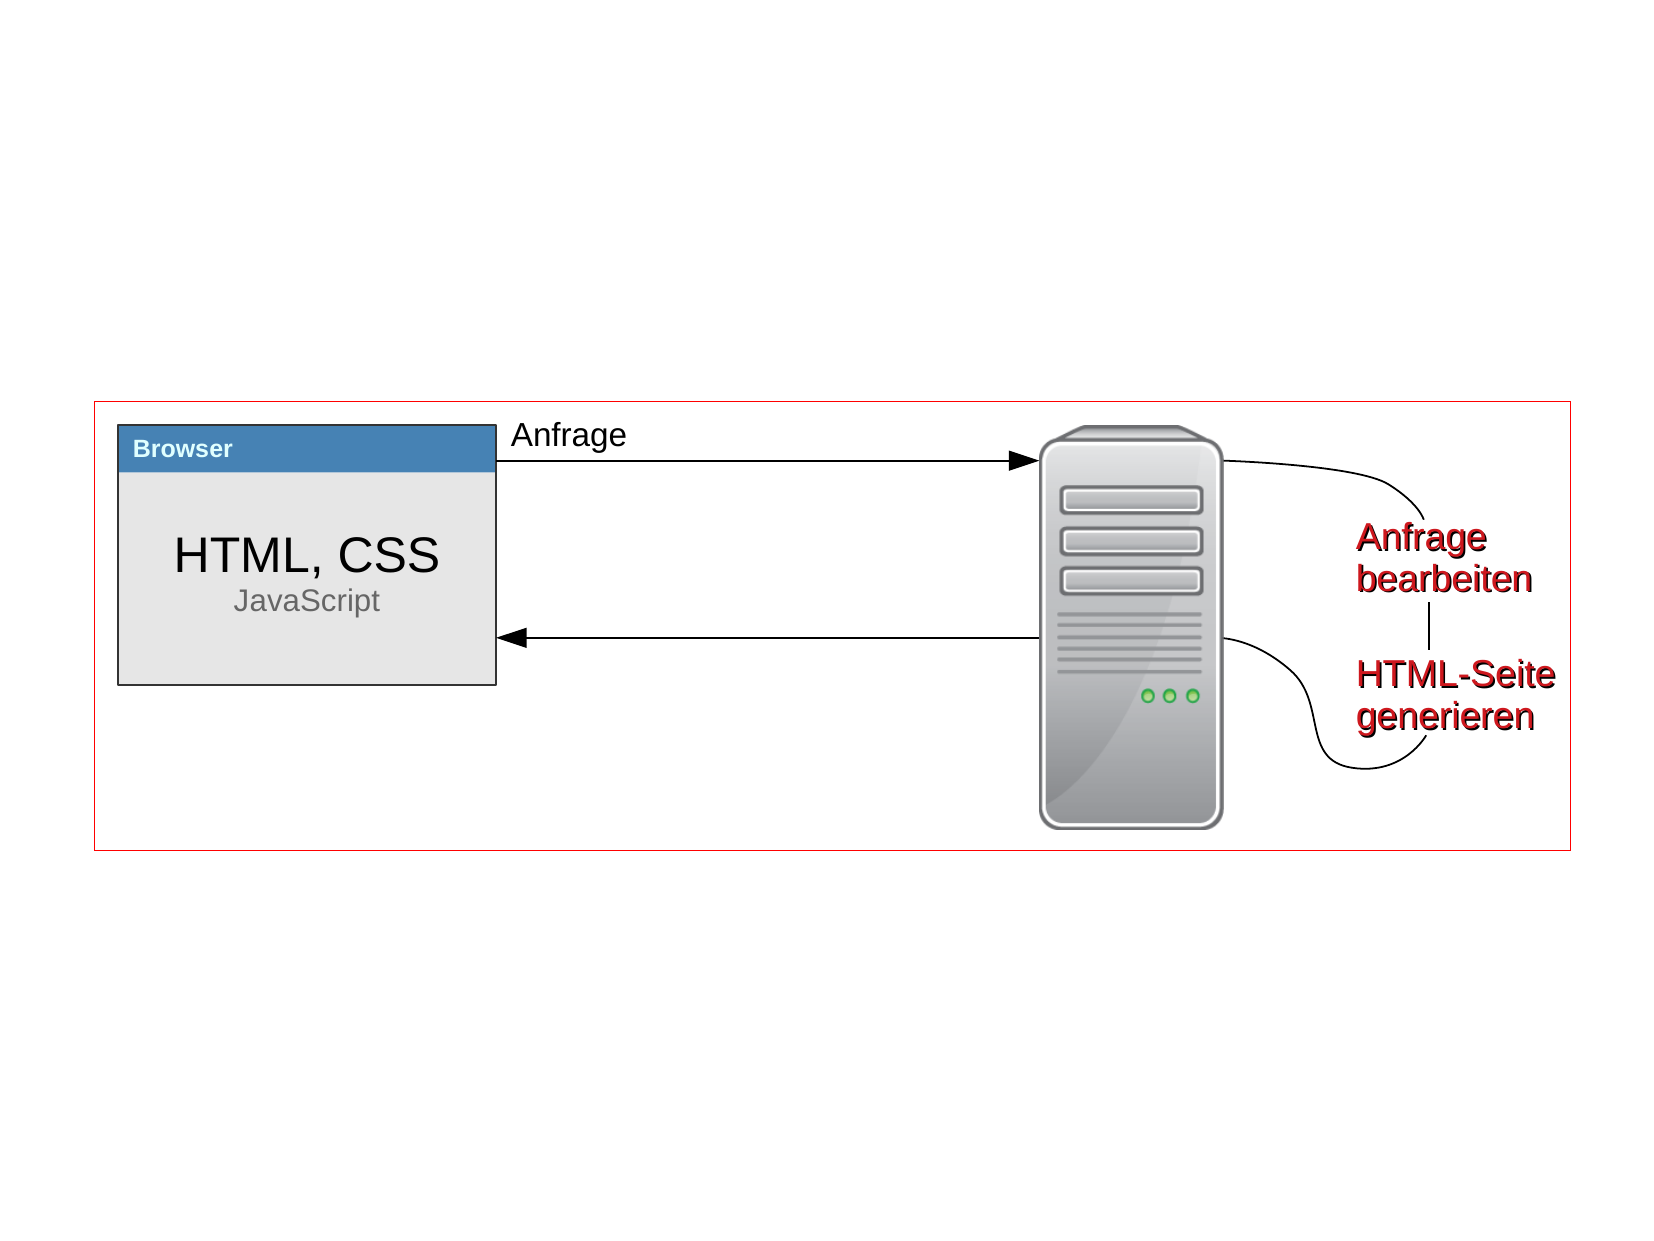

Anfrage
Browser
Anfrage
bearbeiten
HTML, CSS
JavaScript
HTML-Seite
generieren